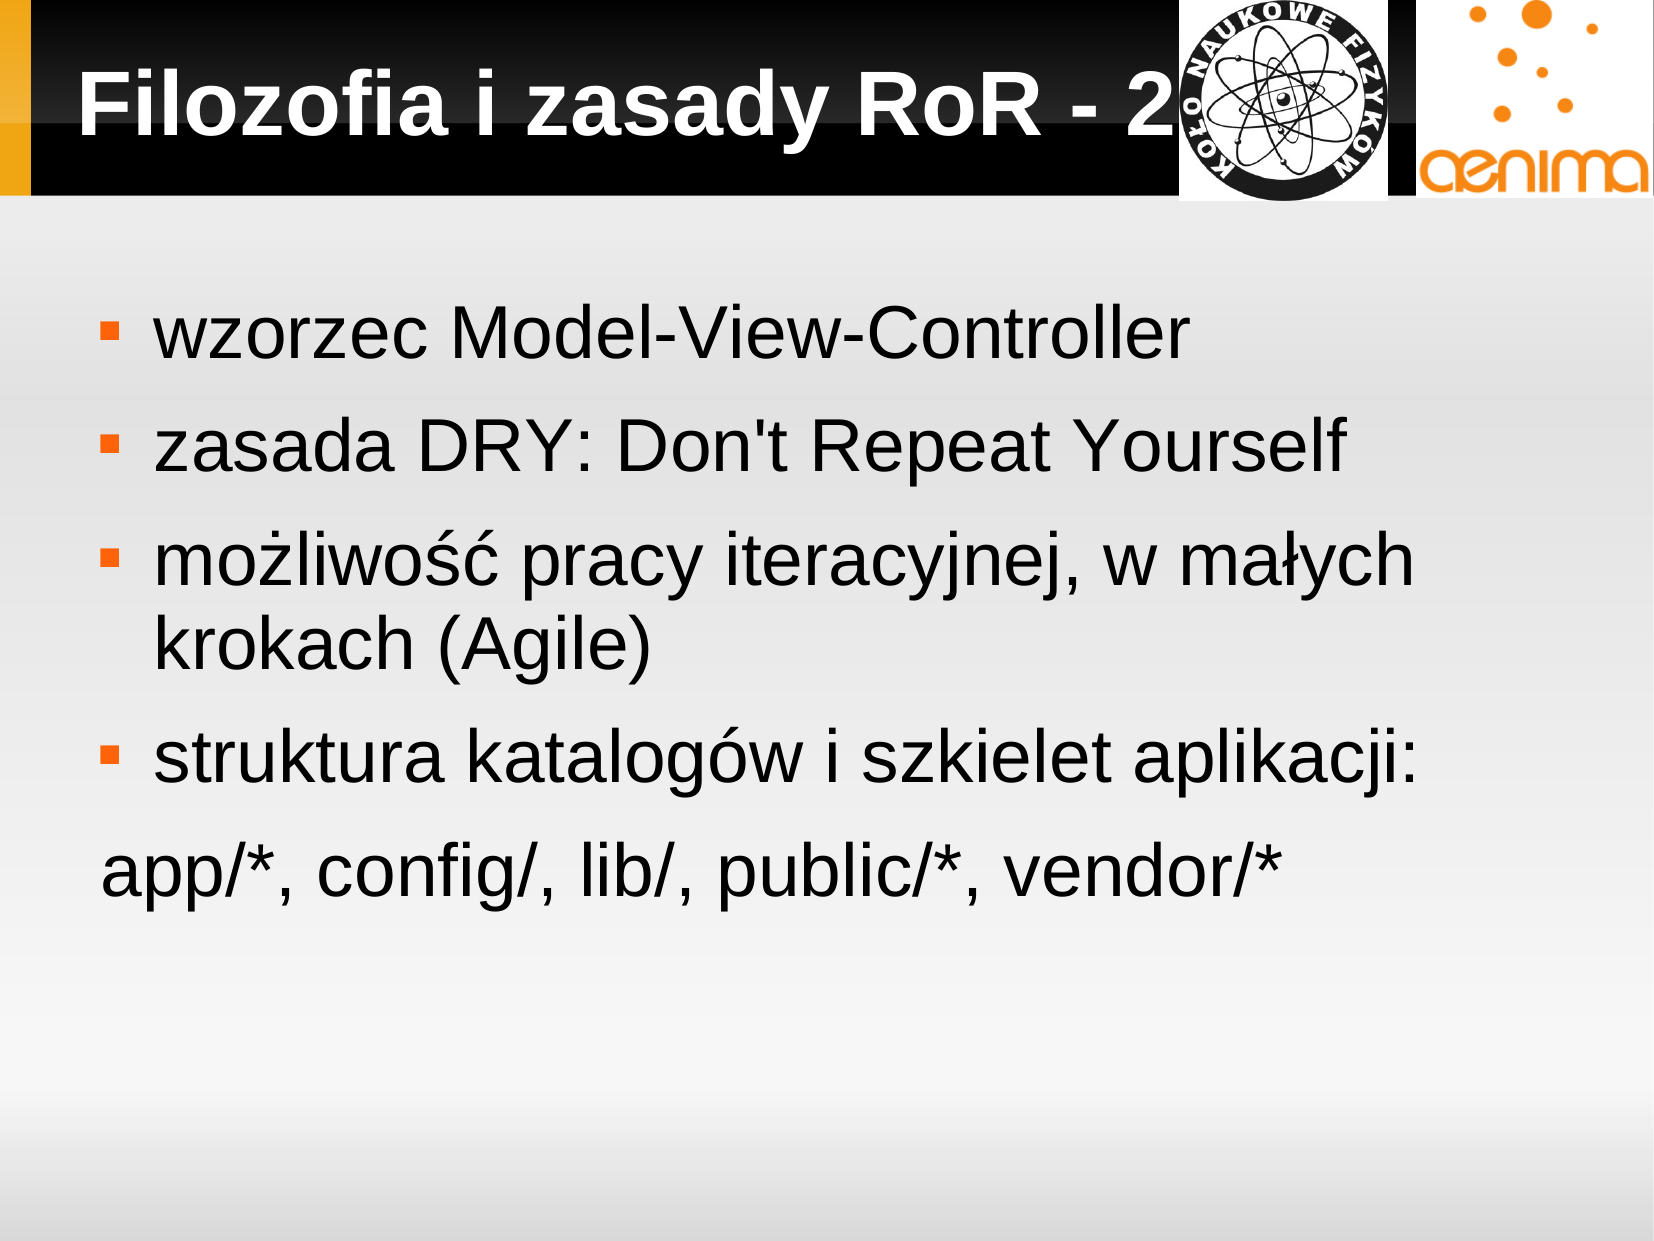

# Filozofia i zasady RoR - 2
wzorzec Model-View-Controller
zasada DRY: Don't Repeat Yourself
możliwość pracy iteracyjnej, w małych krokach (Agile)
struktura katalogów i szkielet aplikacji:
app/*, config/, lib/, public/*, vendor/*